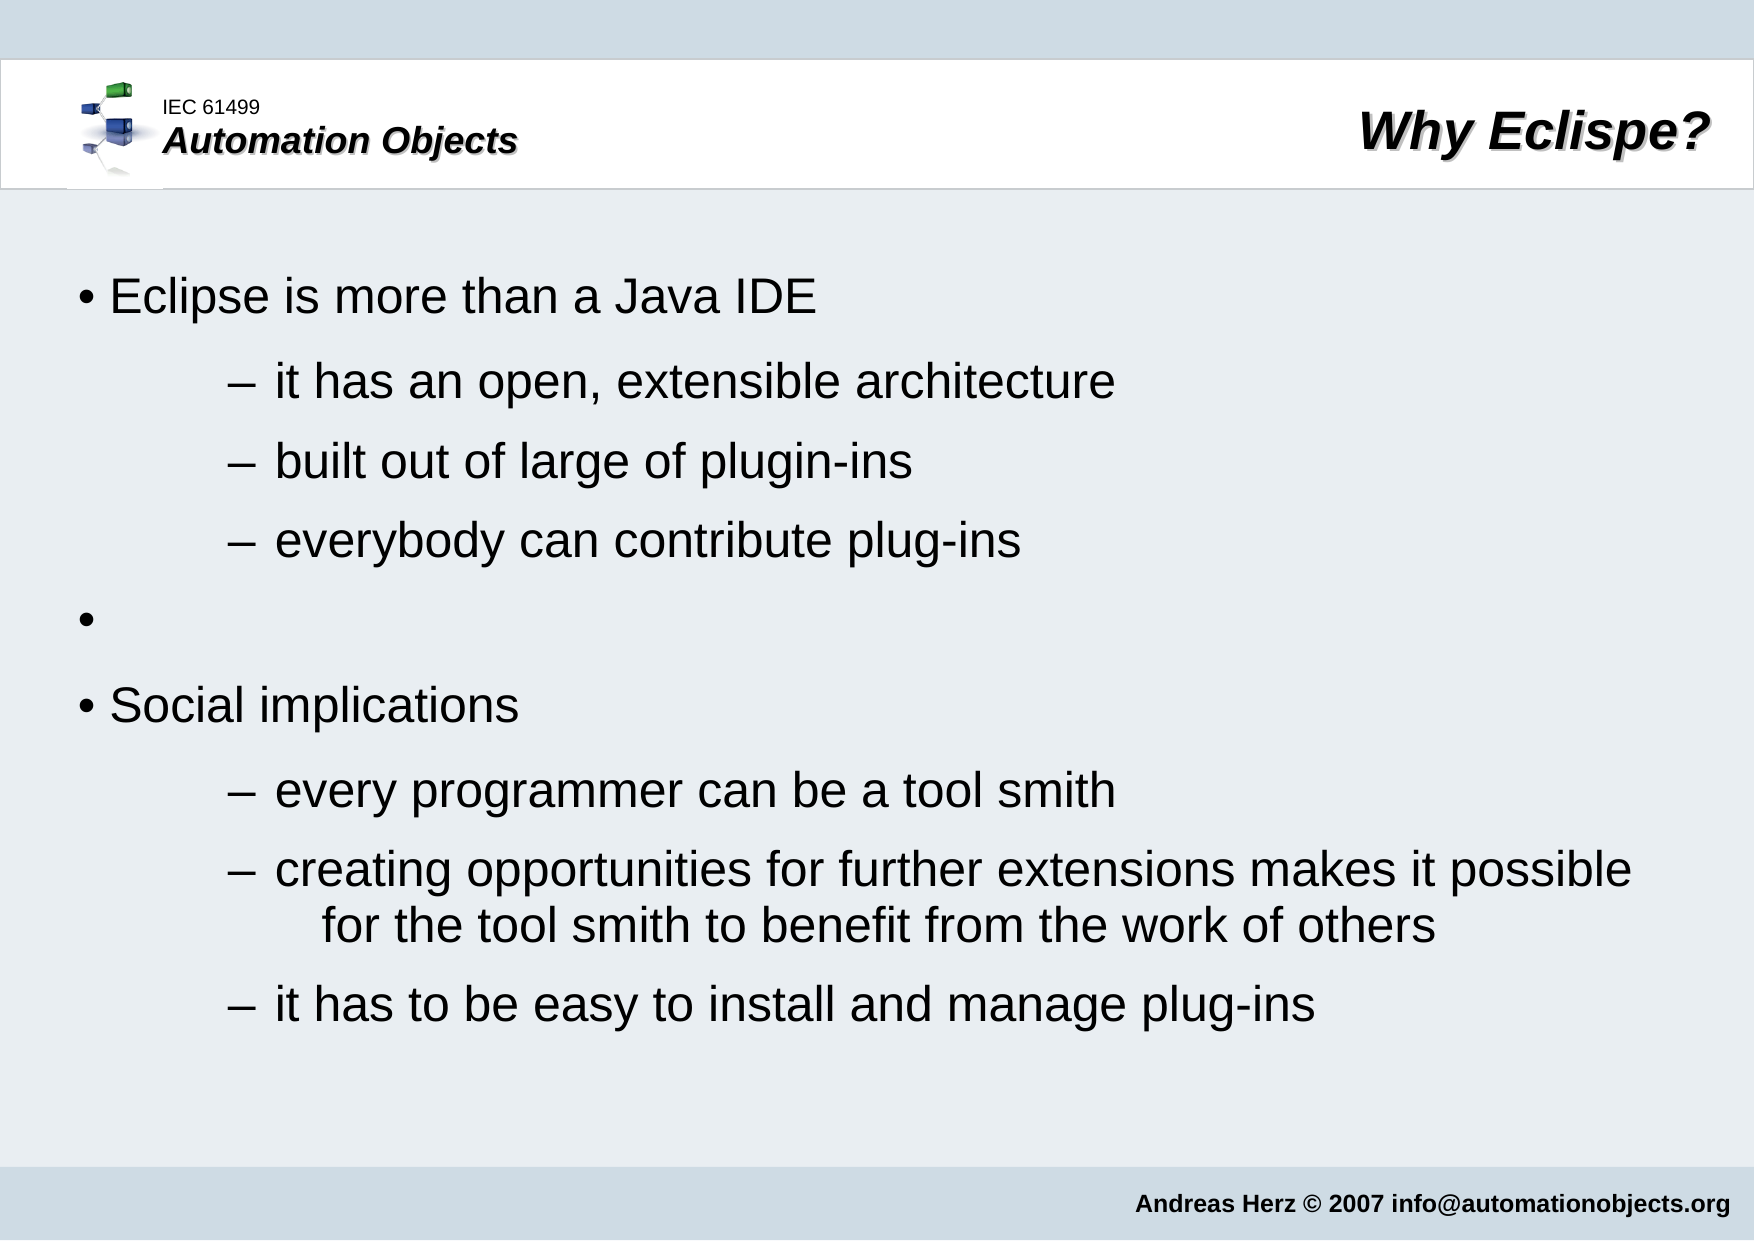

# Why Eclispe?
IEC 61499
Automation Objects
 Eclipse is more than a Java IDE
it has an open, extensible architecture
built out of large of plugin-ins
everybody can contribute plug-ins
 Social implications
every programmer can be a tool smith
creating opportunities for further extensions makes it possible for the tool smith to benefit from the work of others
it has to be easy to install and manage plug-ins
Andreas Herz © 2007 info@automationobjects.org